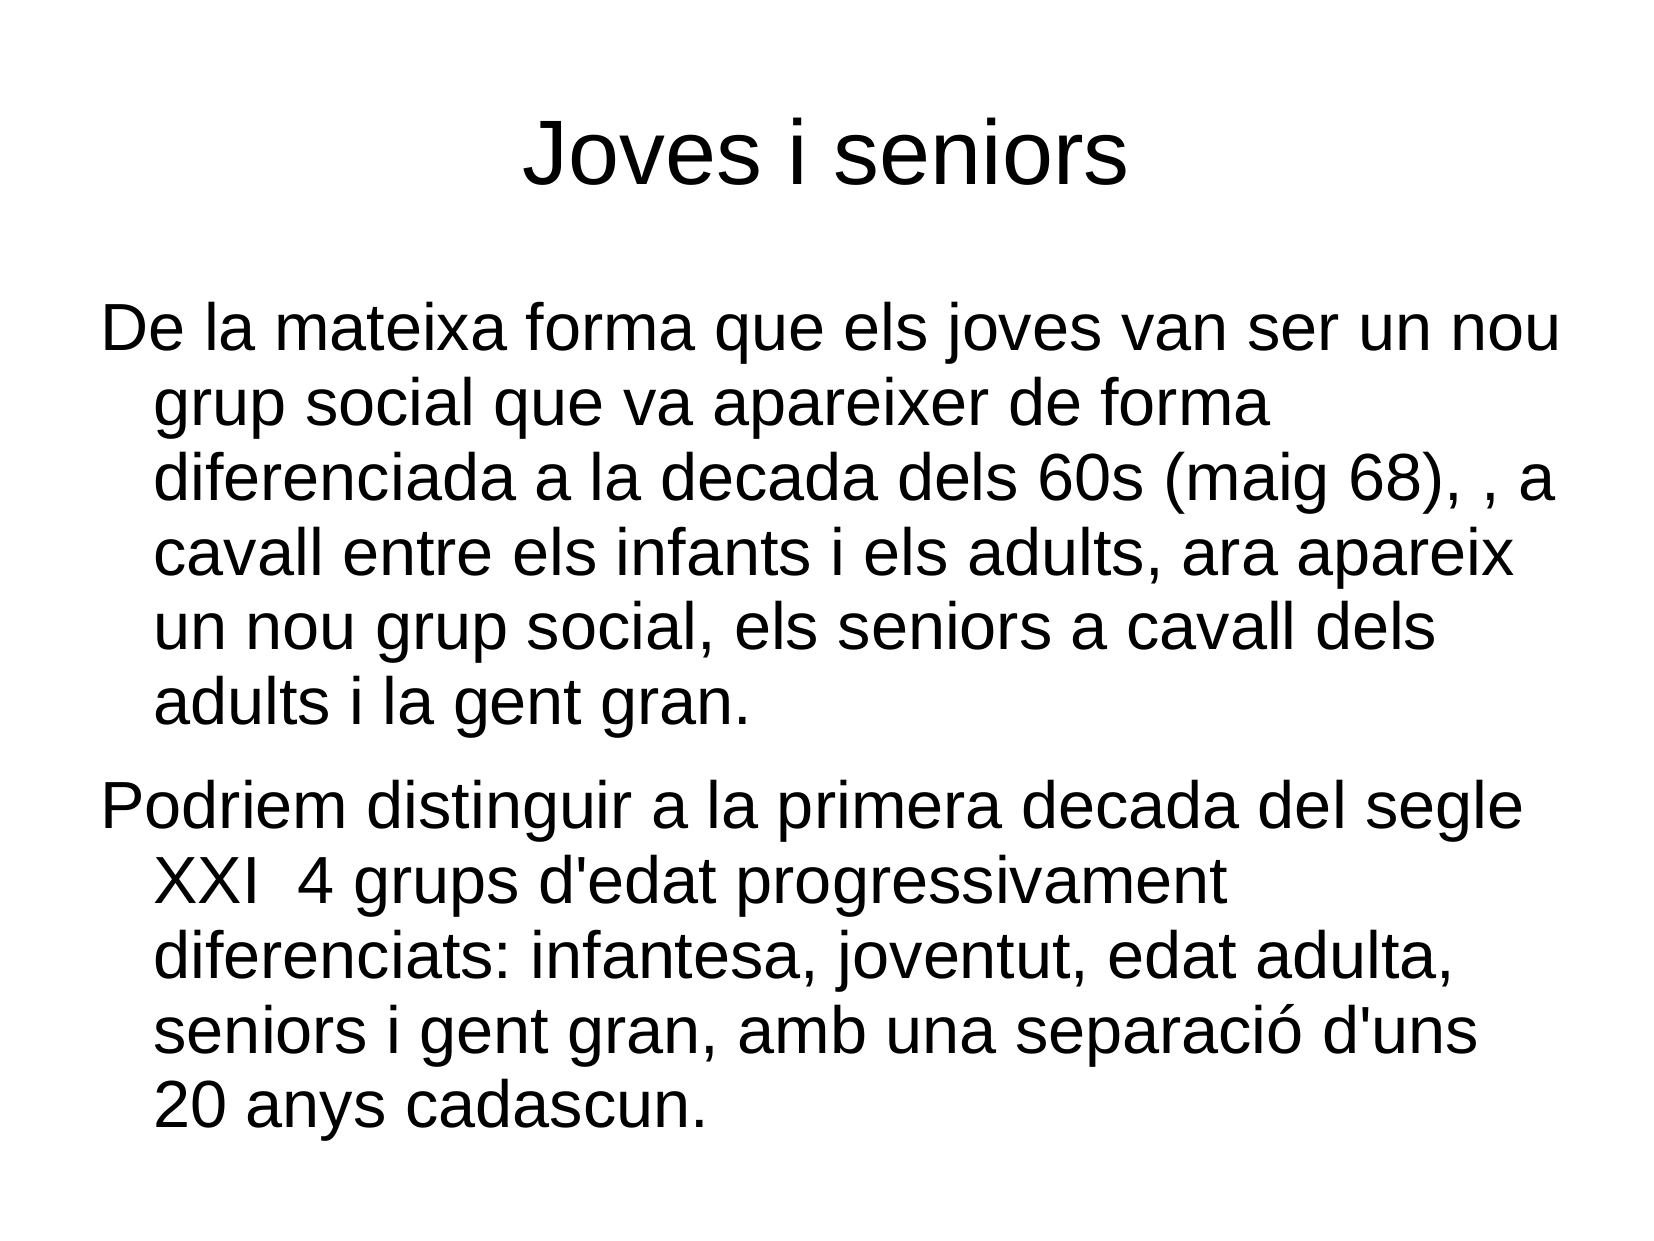

# Joves i seniors
De la mateixa forma que els joves van ser un nou grup social que va apareixer de forma diferenciada a la decada dels 60s (maig 68), , a cavall entre els infants i els adults, ara apareix un nou grup social, els seniors a cavall dels adults i la gent gran.
Podriem distinguir a la primera decada del segle XXI 4 grups d'edat progressivament diferenciats: infantesa, joventut, edat adulta, seniors i gent gran, amb una separació d'uns 20 anys cadascun.